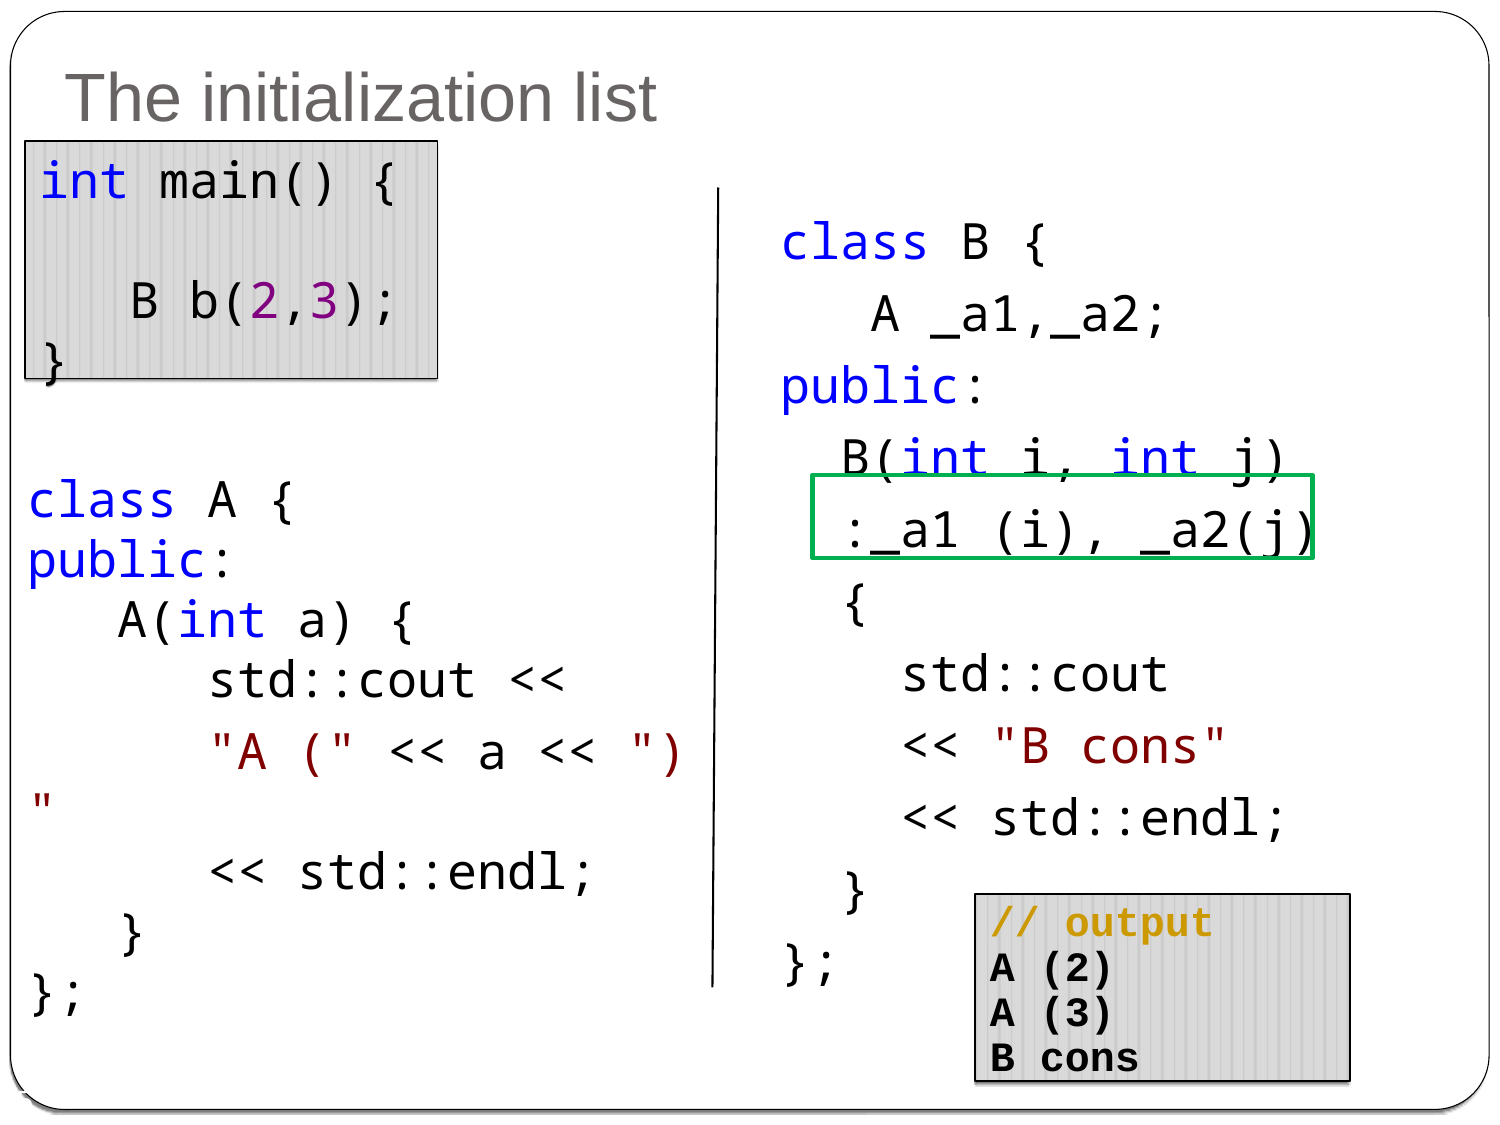

# The initialization list
int main() {
   B b(2,3);
}
class B {
   A _a1,_a2;
public:
  B(int i, int j)
 :_a1 (i), _a2(j)
 {
   std::cout
 << "B cons"
   << std::endl;
 }
};
class A {
public:
   A(int a) {
    std::cout <<
 "A (" << a << ") "
    << std::endl;
 }
};
// output
A (2)
A (3)
B cons